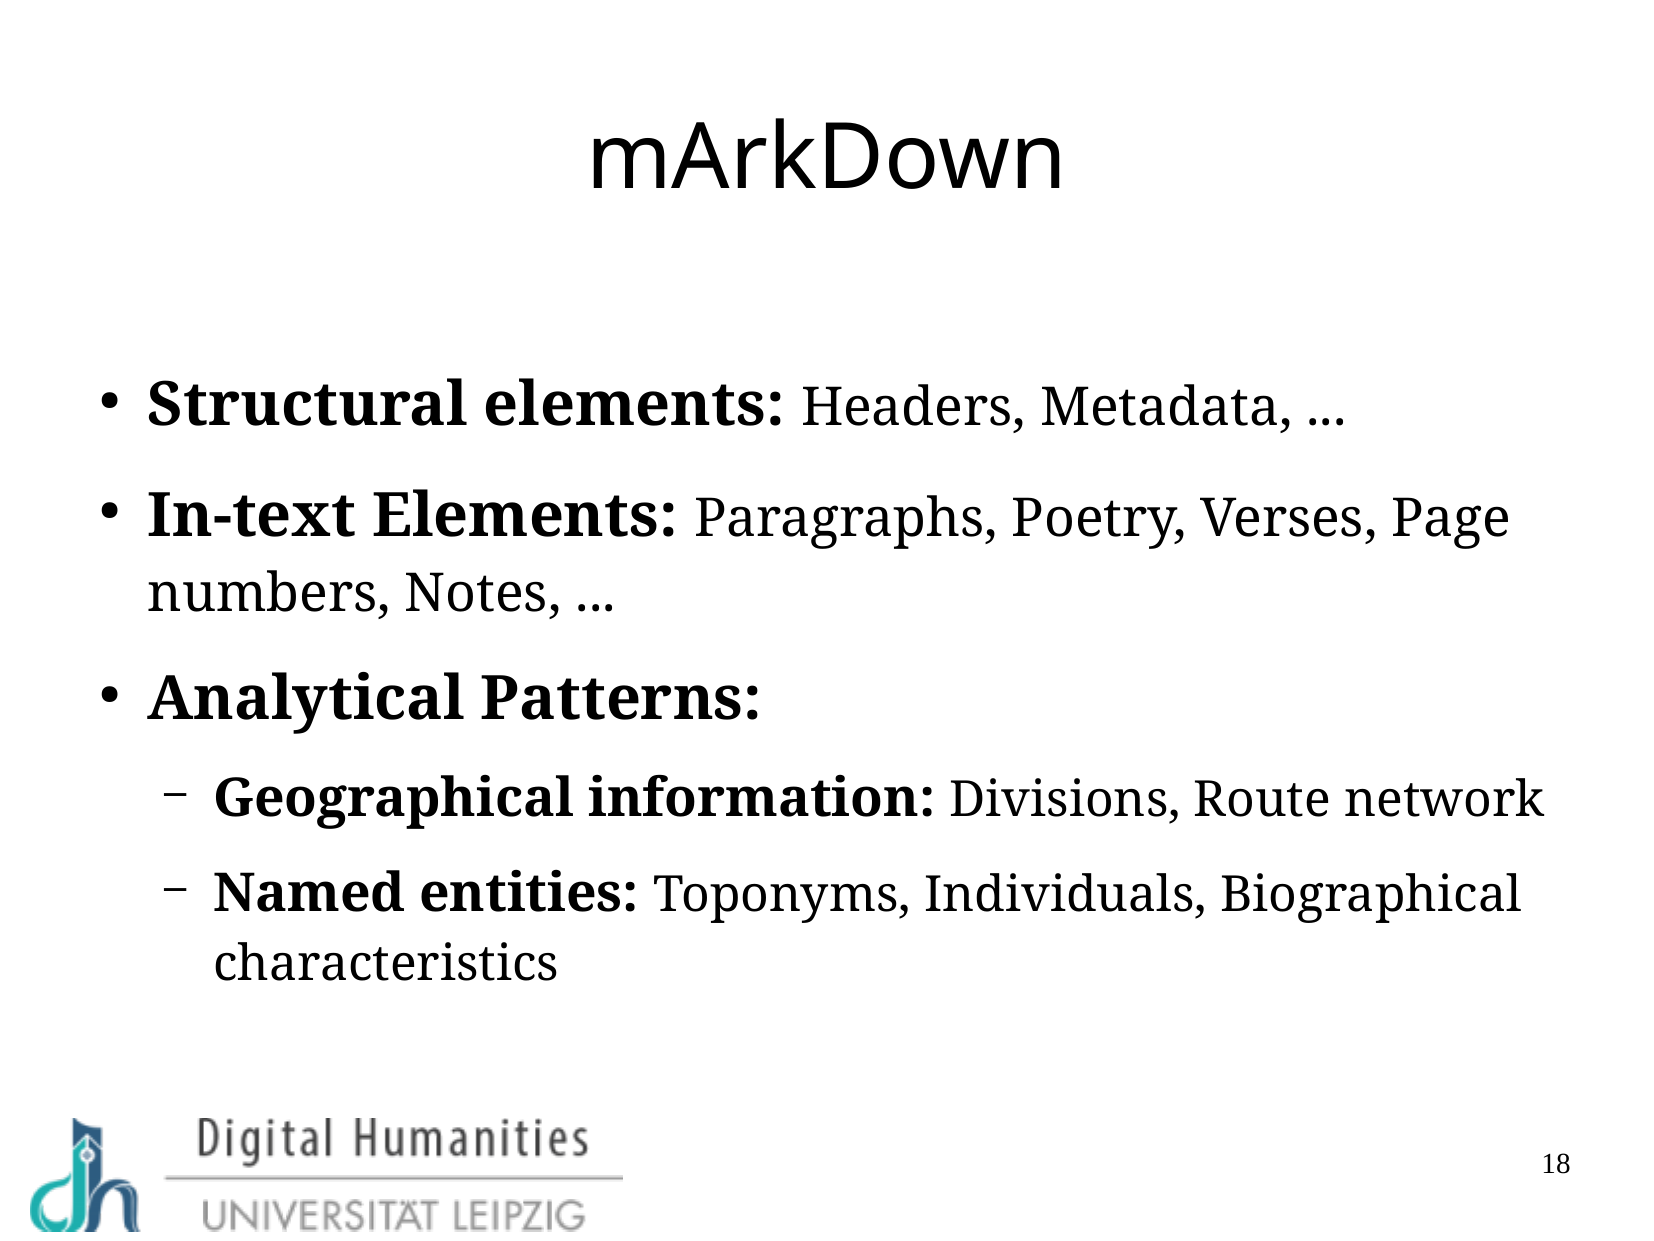

# mArkDown
Structural elements: Headers, Metadata, ...
In-text Elements: Paragraphs, Poetry, Verses, Page numbers, Notes, ...
Analytical Patterns:
Geographical information: Divisions, Route network
Named entities: Toponyms, Individuals, Biographical characteristics
18